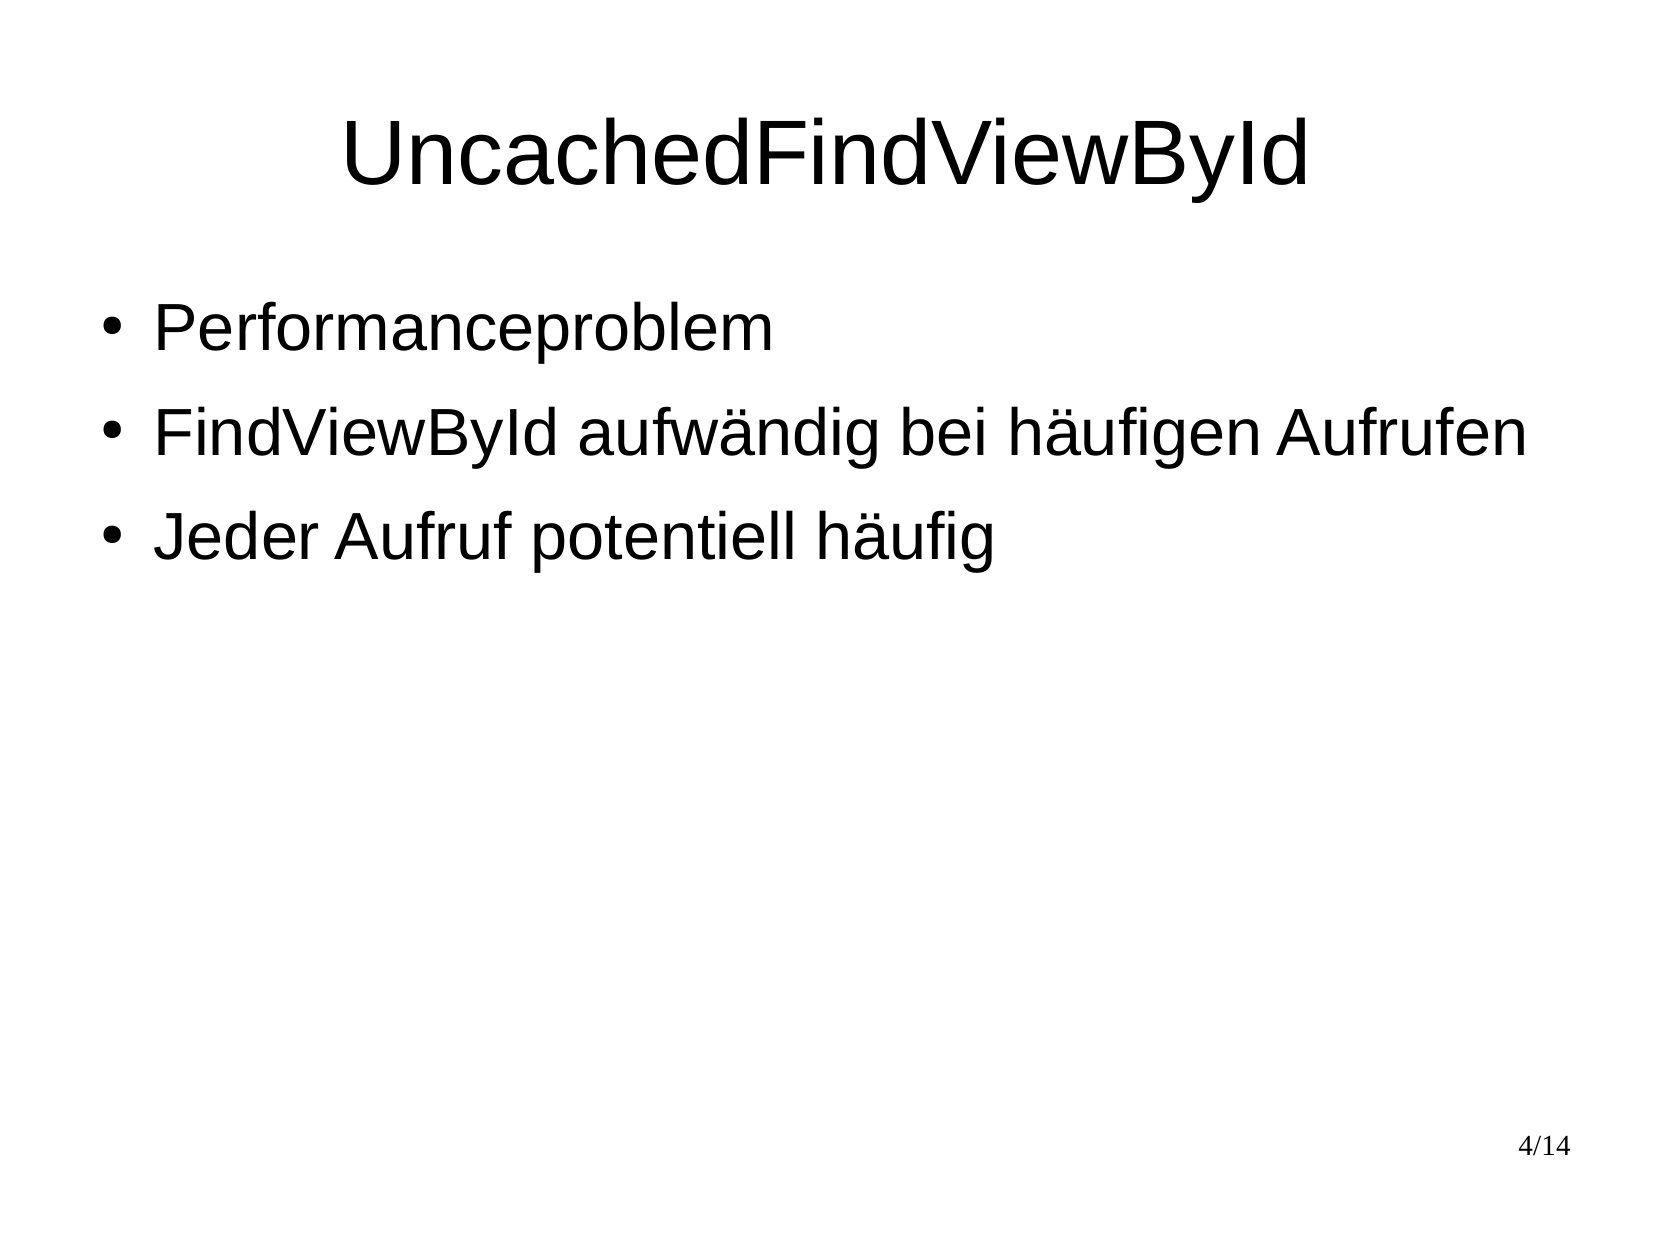

# UncachedFindViewById
Performanceproblem
FindViewById aufwändig bei häufigen Aufrufen
Jeder Aufruf potentiell häufig
4